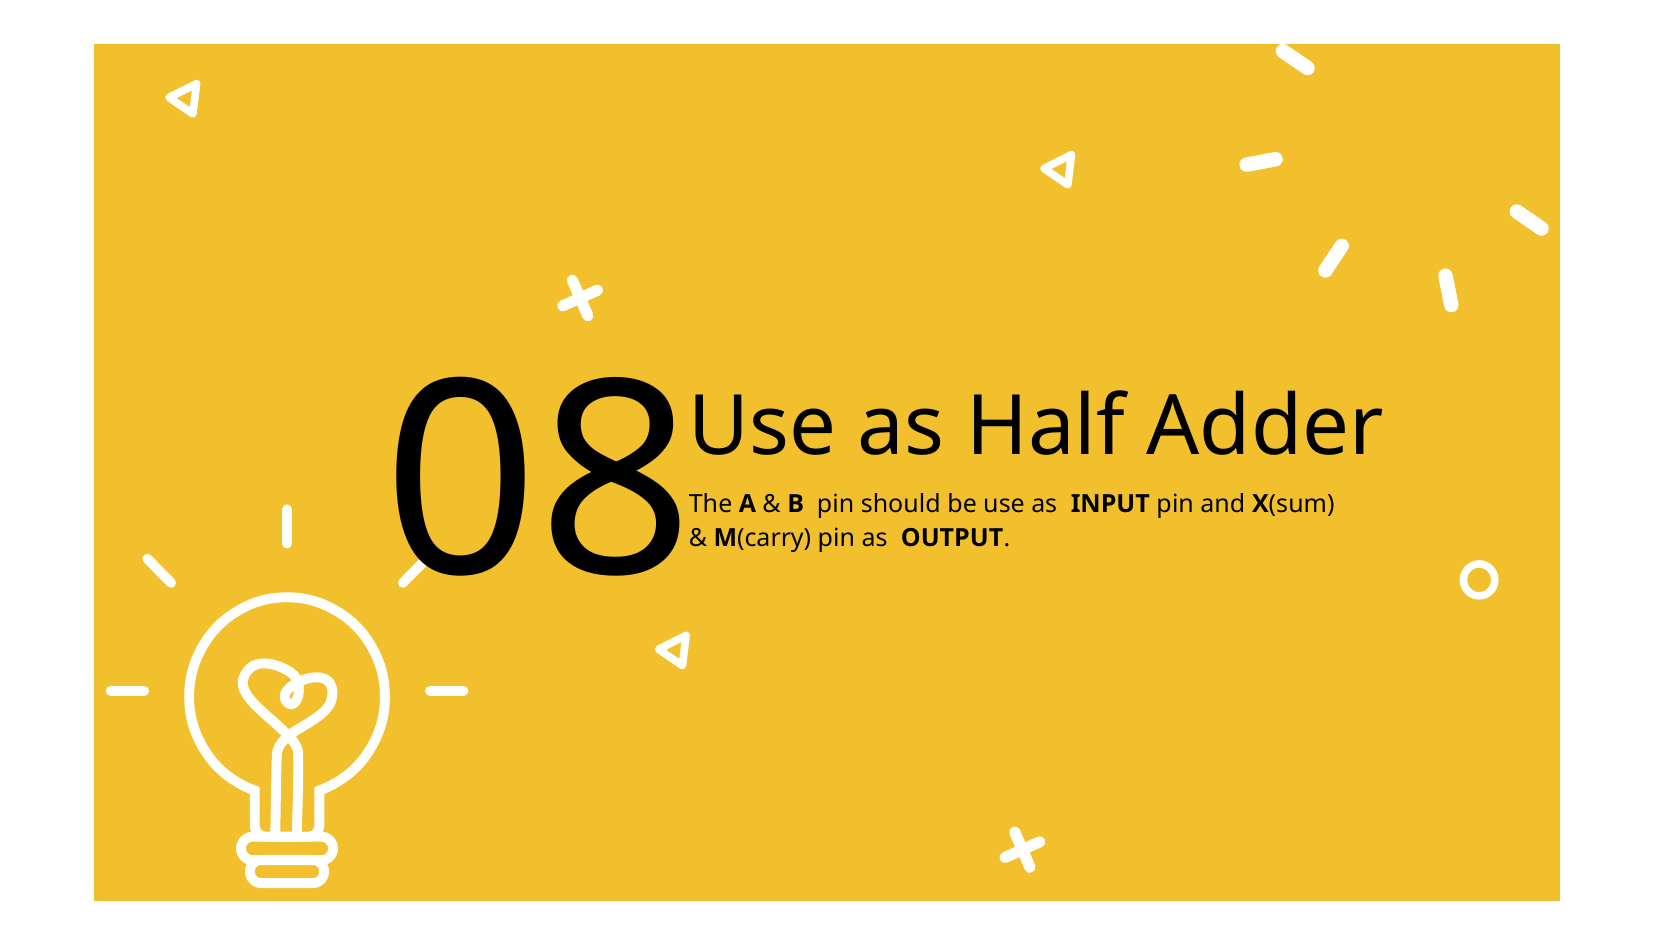

08
# Use as Half Adder
The A & B pin should be use as INPUT pin and X(sum) & M(carry) pin as OUTPUT.